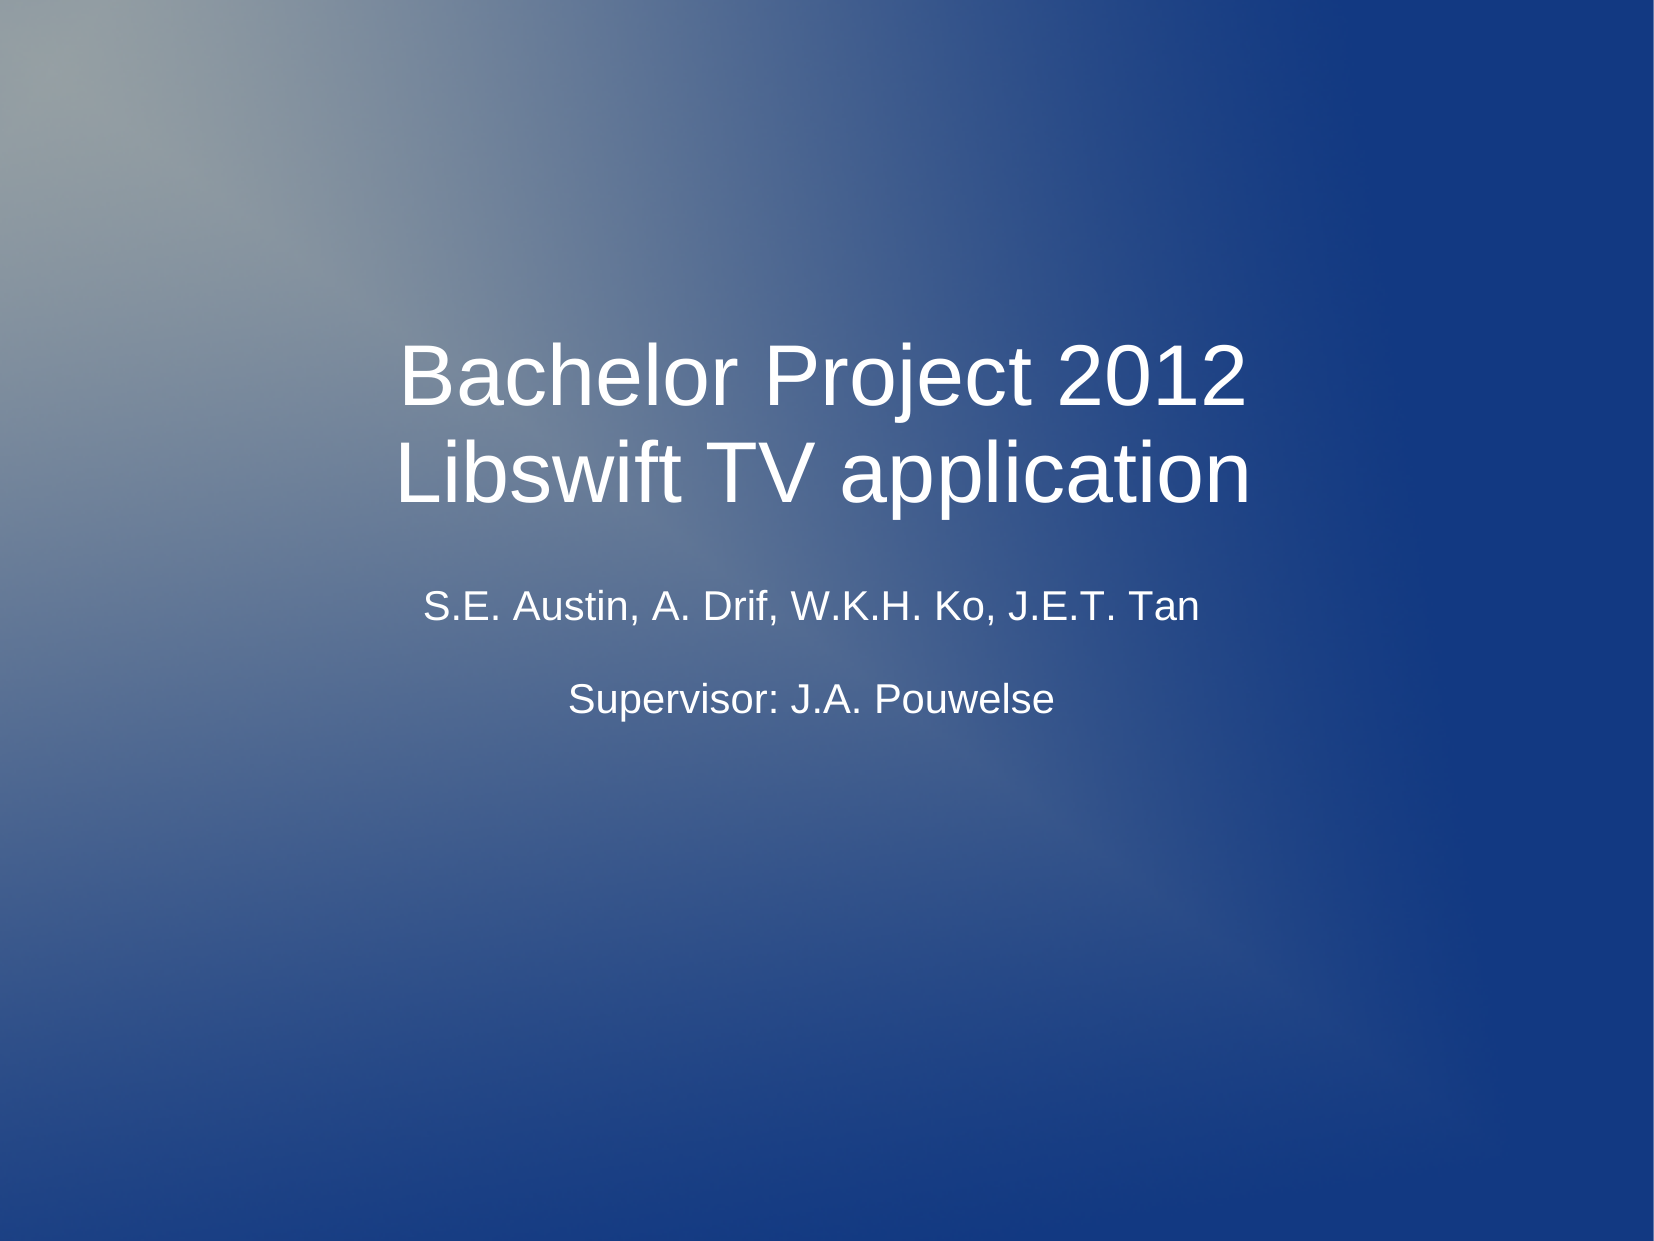

# Bachelor Project 2012 Libswift TV application
S.E. Austin, A. Drif, W.K.H. Ko, J.E.T. Tan
Supervisor: J.A. Pouwelse